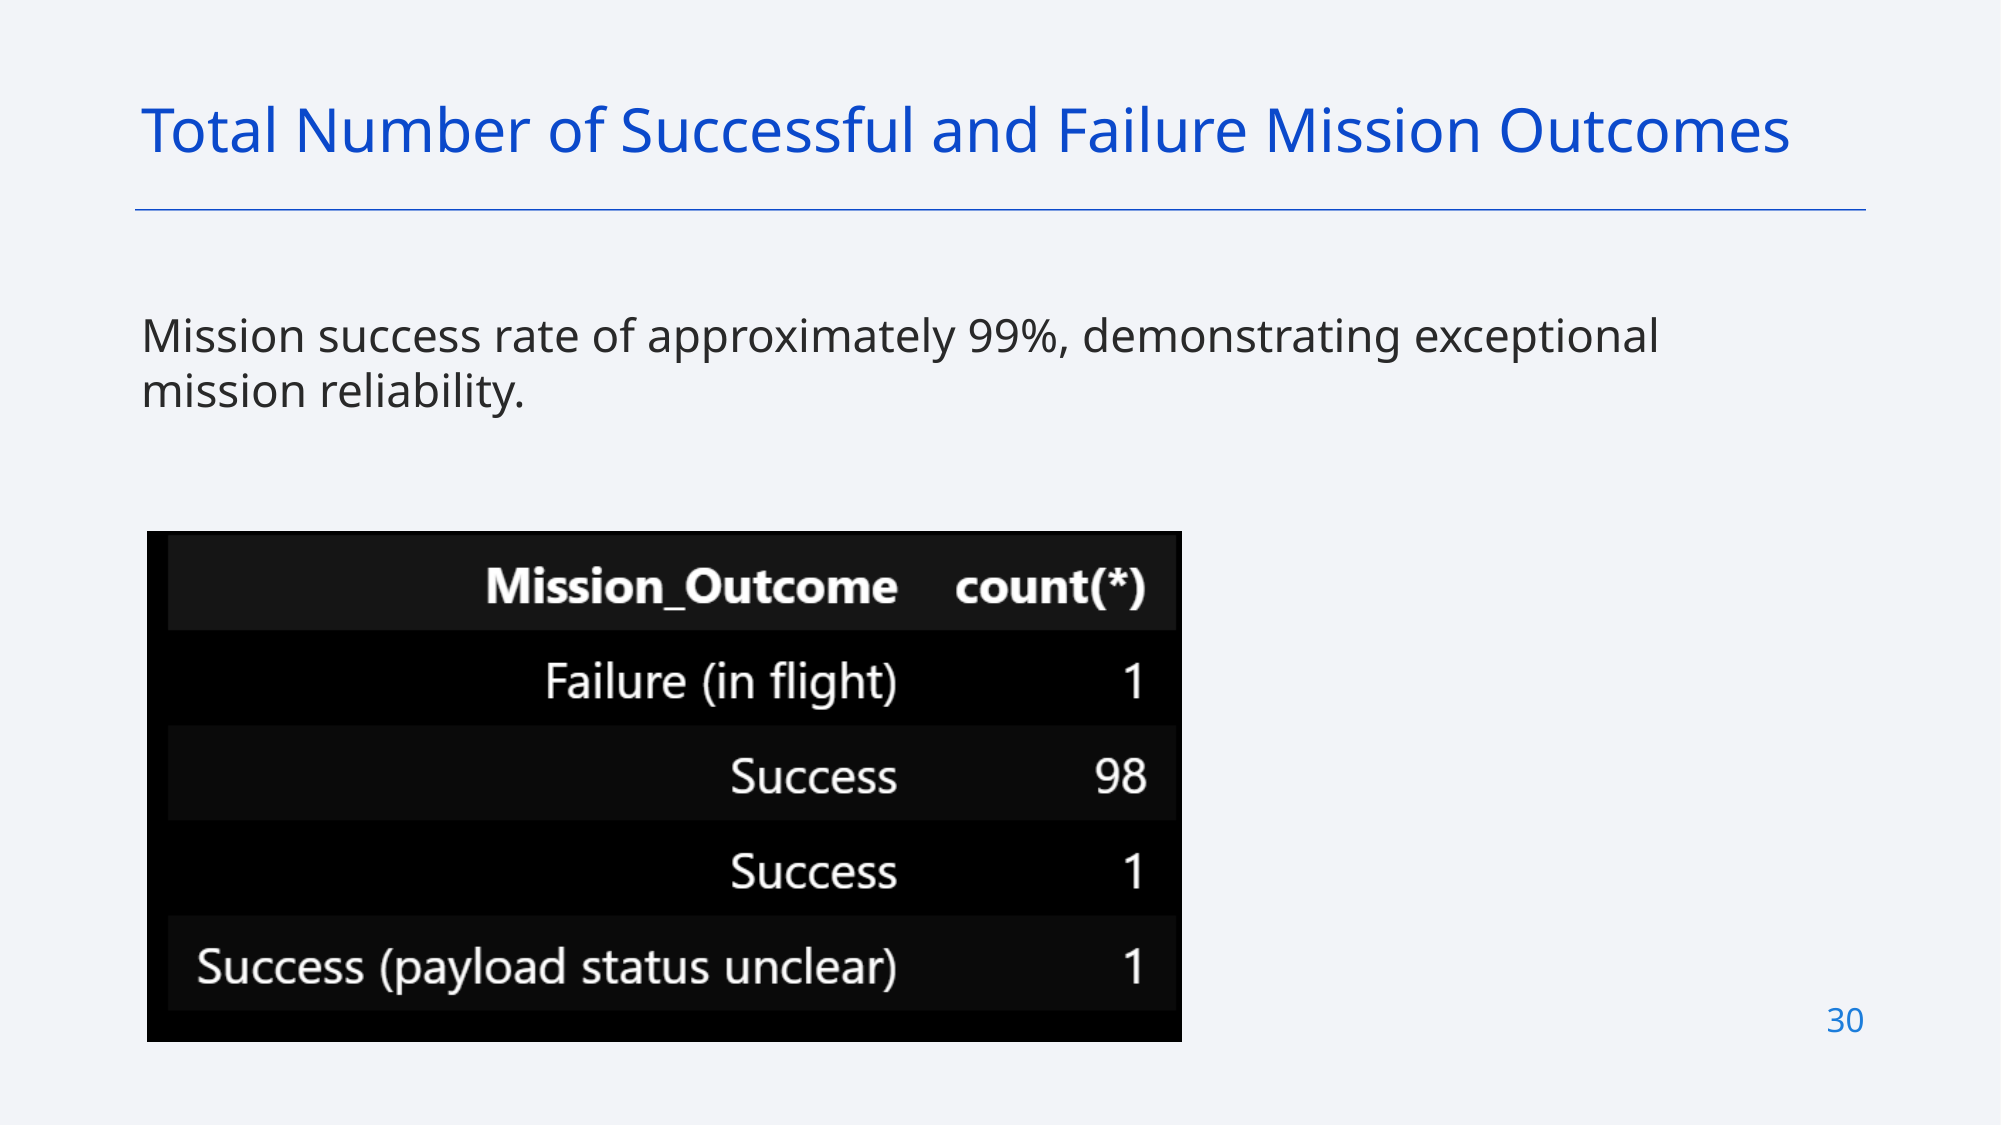

Total Number of Successful and Failure Mission Outcomes
# Mission success rate of approximately 99%, demonstrating exceptional mission reliability.
30